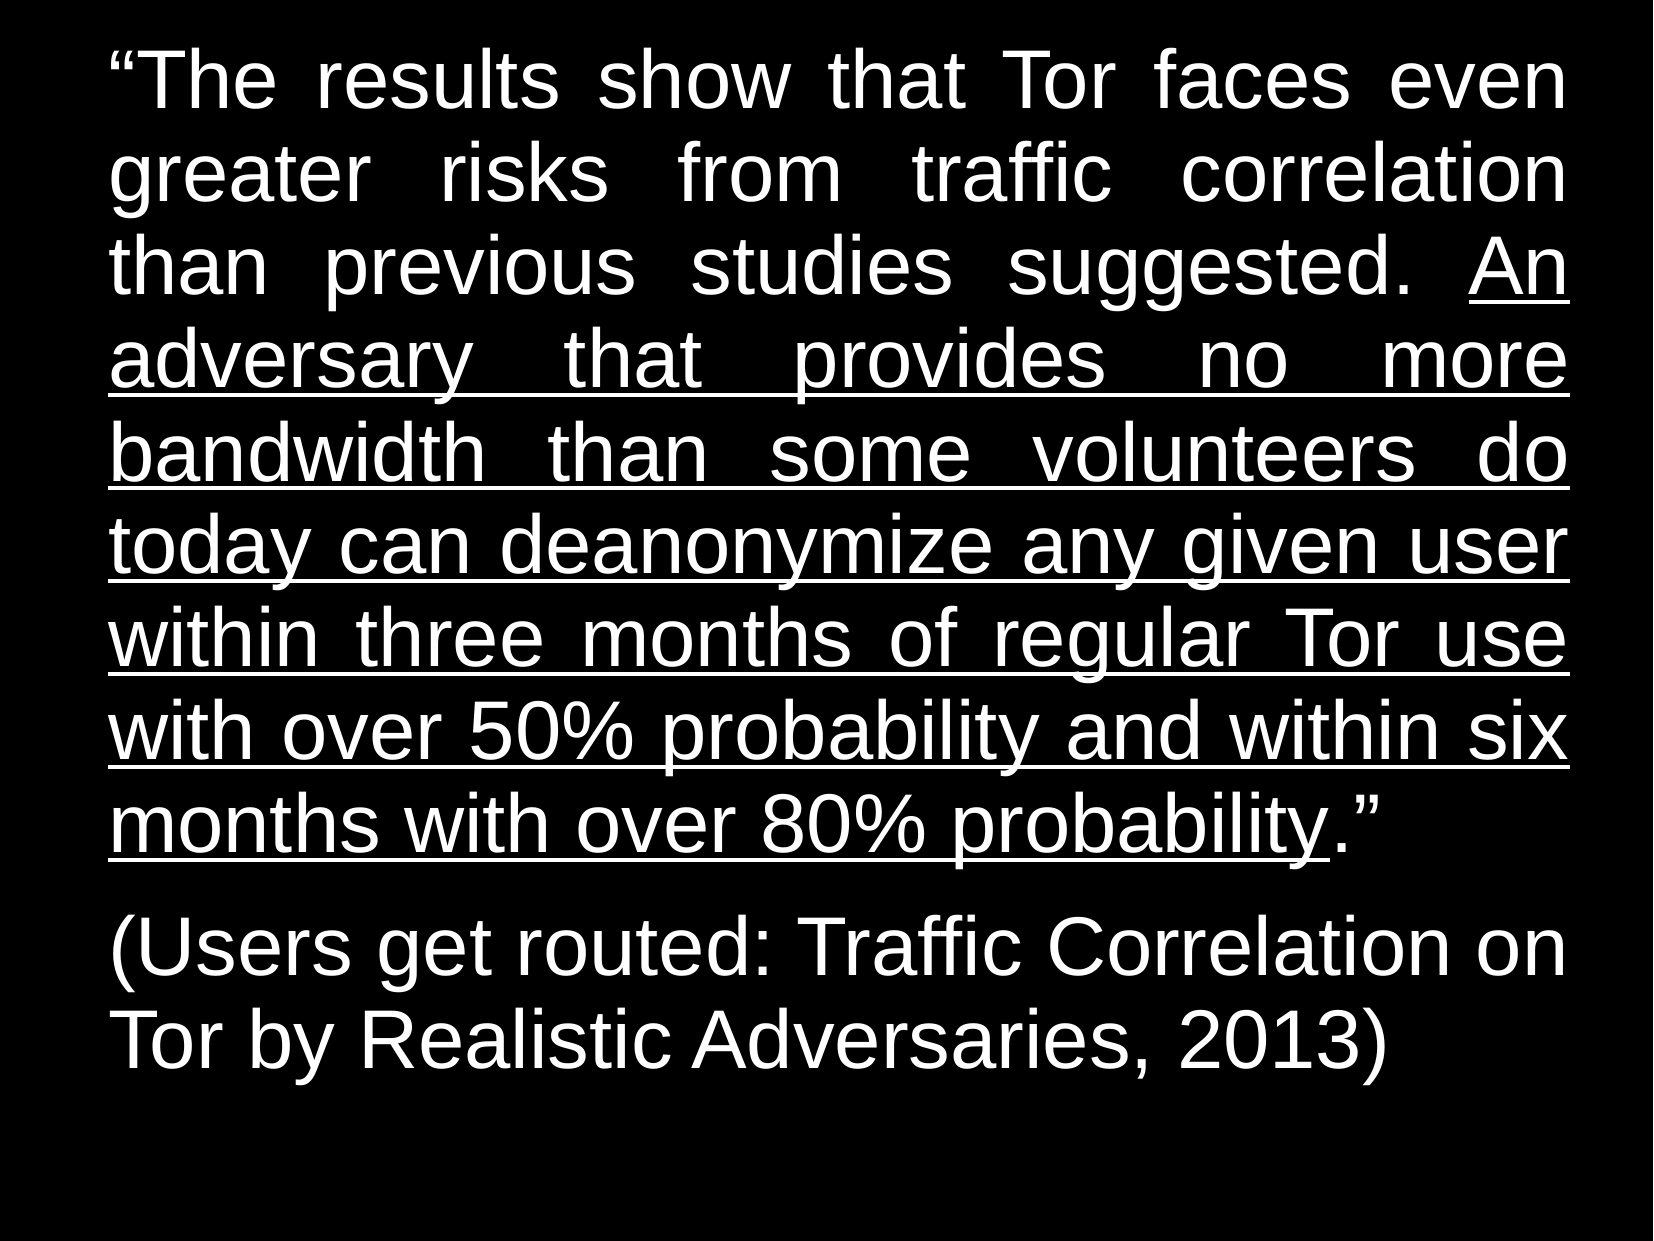

# “The results show that Tor faces even greater risks from traffic correlation than previous studies suggested. An adversary that provides no more bandwidth than some volunteers do today can deanonymize any given user within three months of regular Tor use with over 50% probability and within six months with over 80% probability.”
(Users get routed: Traffic Correlation on Tor by Realistic Adversaries, 2013)